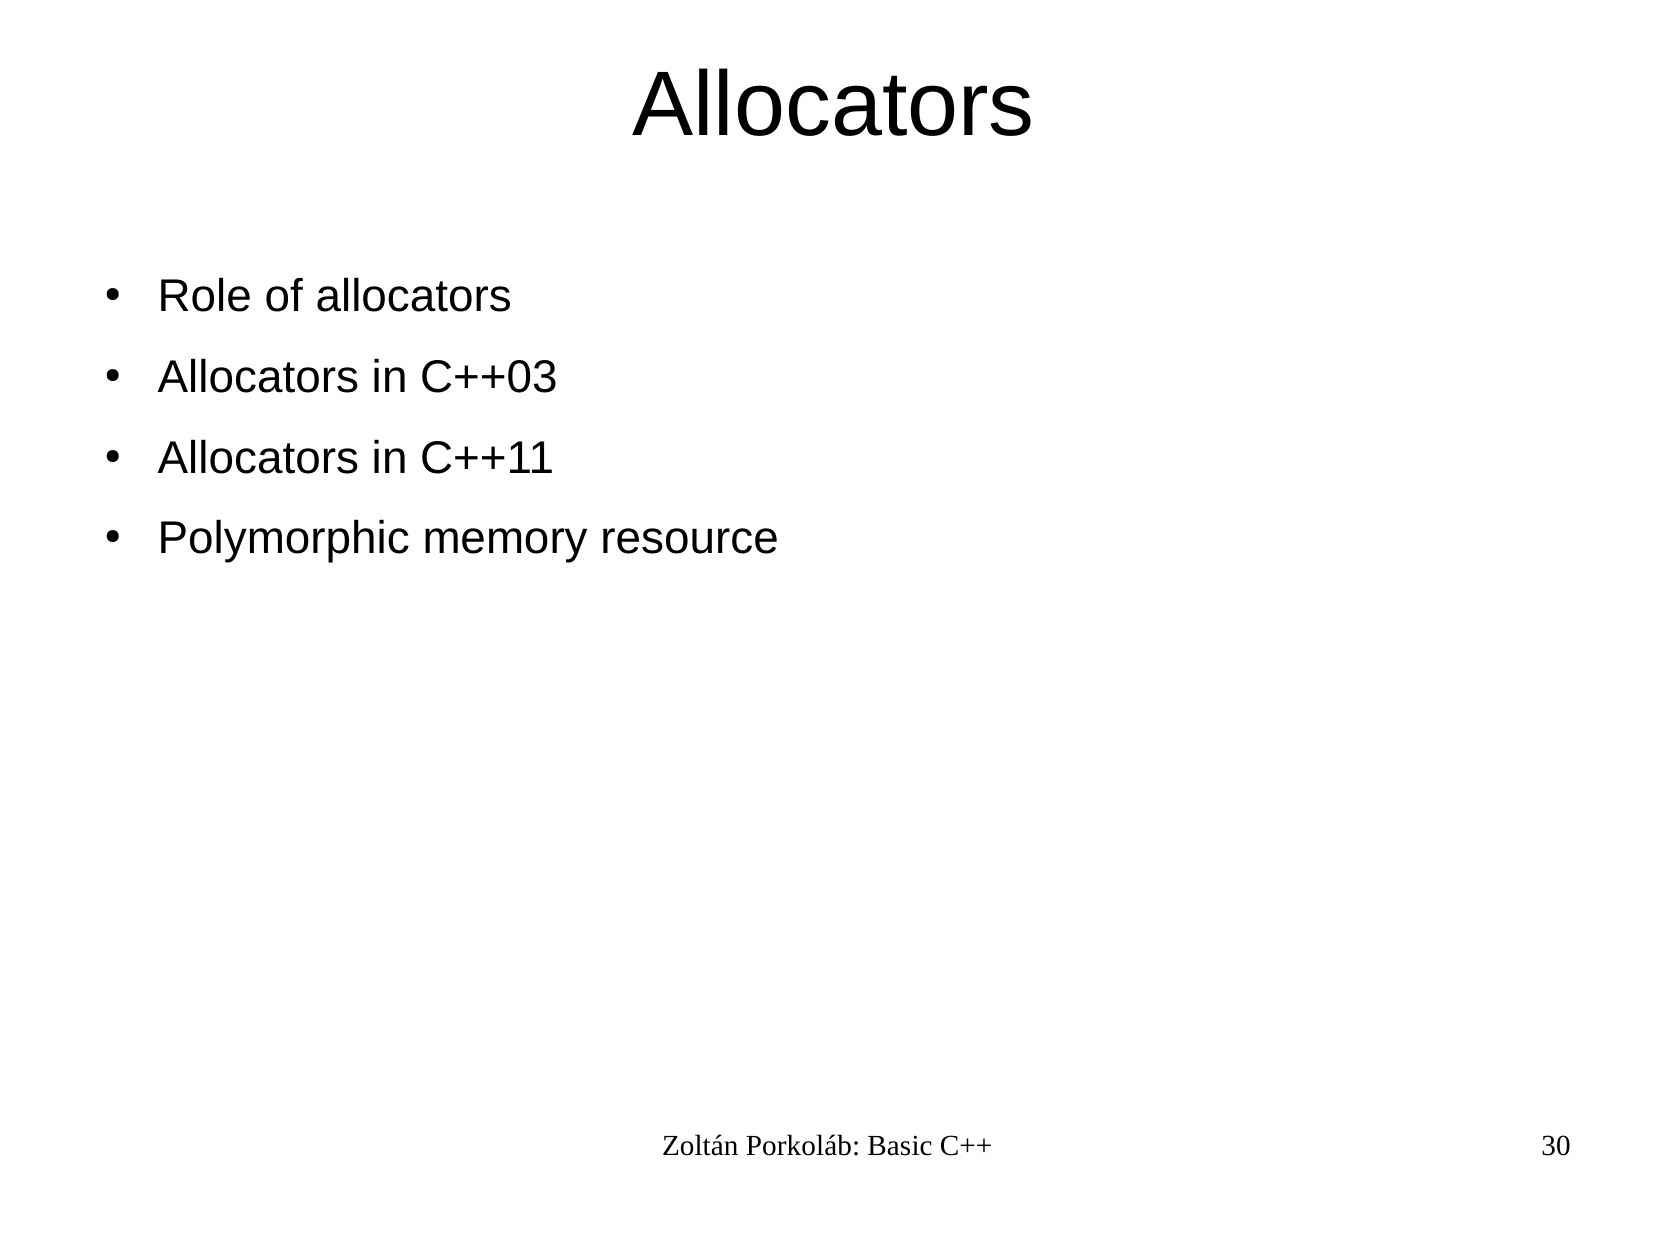

# Allocators
Role of allocators
Allocators in C++03
Allocators in C++11
Polymorphic memory resource
Zoltán Porkoláb: Basic C++
30